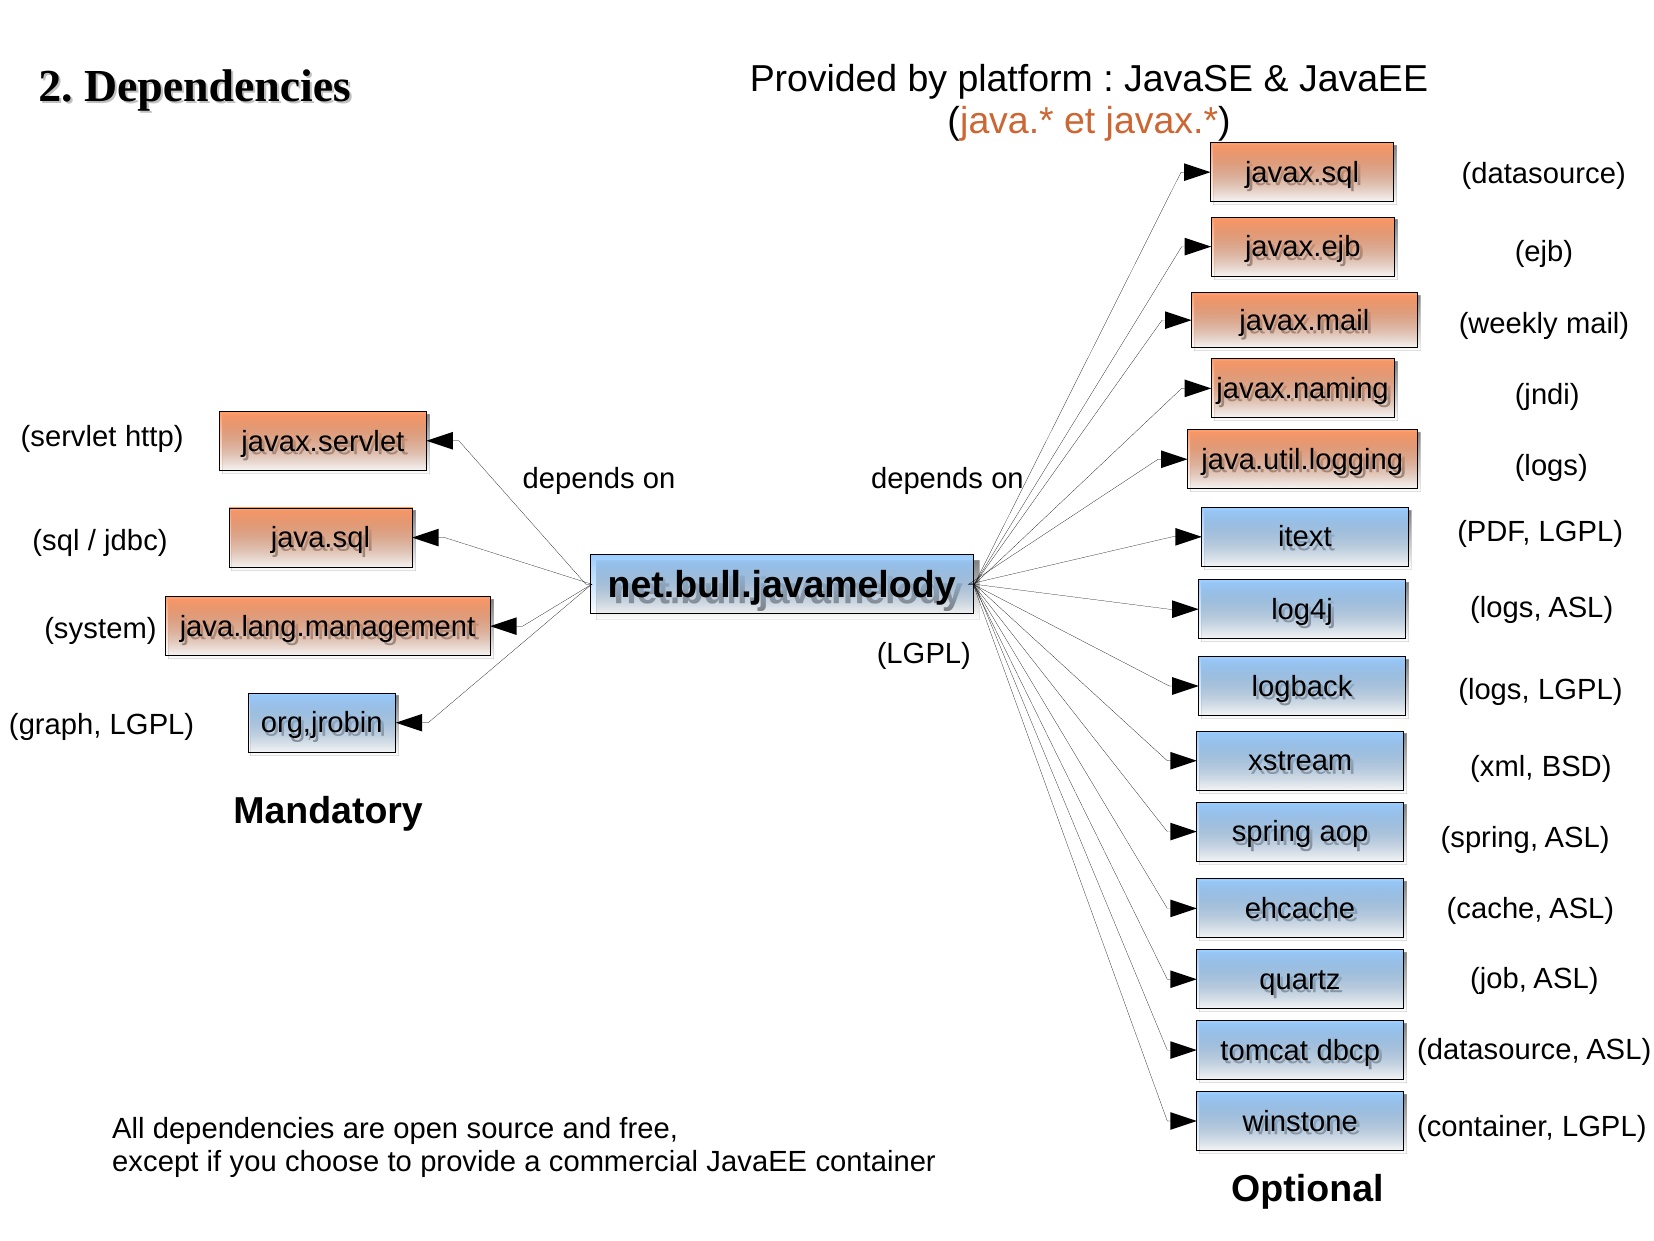

Provided by platform : JavaSE & JavaEE
(java.* et javax.*)
2. Dependencies
javax.sql
(datasource)
javax.ejb
(ejb)
javax.mail
(weekly mail)
javax.naming
(jndi)
javax.servlet
(servlet http)
java.util.logging
(logs)
depends on
depends on
(PDF, LGPL)
itext
java.sql
(sql / jdbc)
net.bull.javamelody
log4j
(logs, ASL)
java.lang.management
(system)
(LGPL)
logback
(logs, LGPL)
org,jrobin
(graph, LGPL)
xstream
(xml, BSD)
Mandatory
spring aop
(spring, ASL)
ehcache
(cache, ASL)
quartz
(job, ASL)
tomcat dbcp
(datasource, ASL)
winstone
(container, LGPL)
All dependencies are open source and free,
except if you choose to provide a commercial JavaEE container
Optional